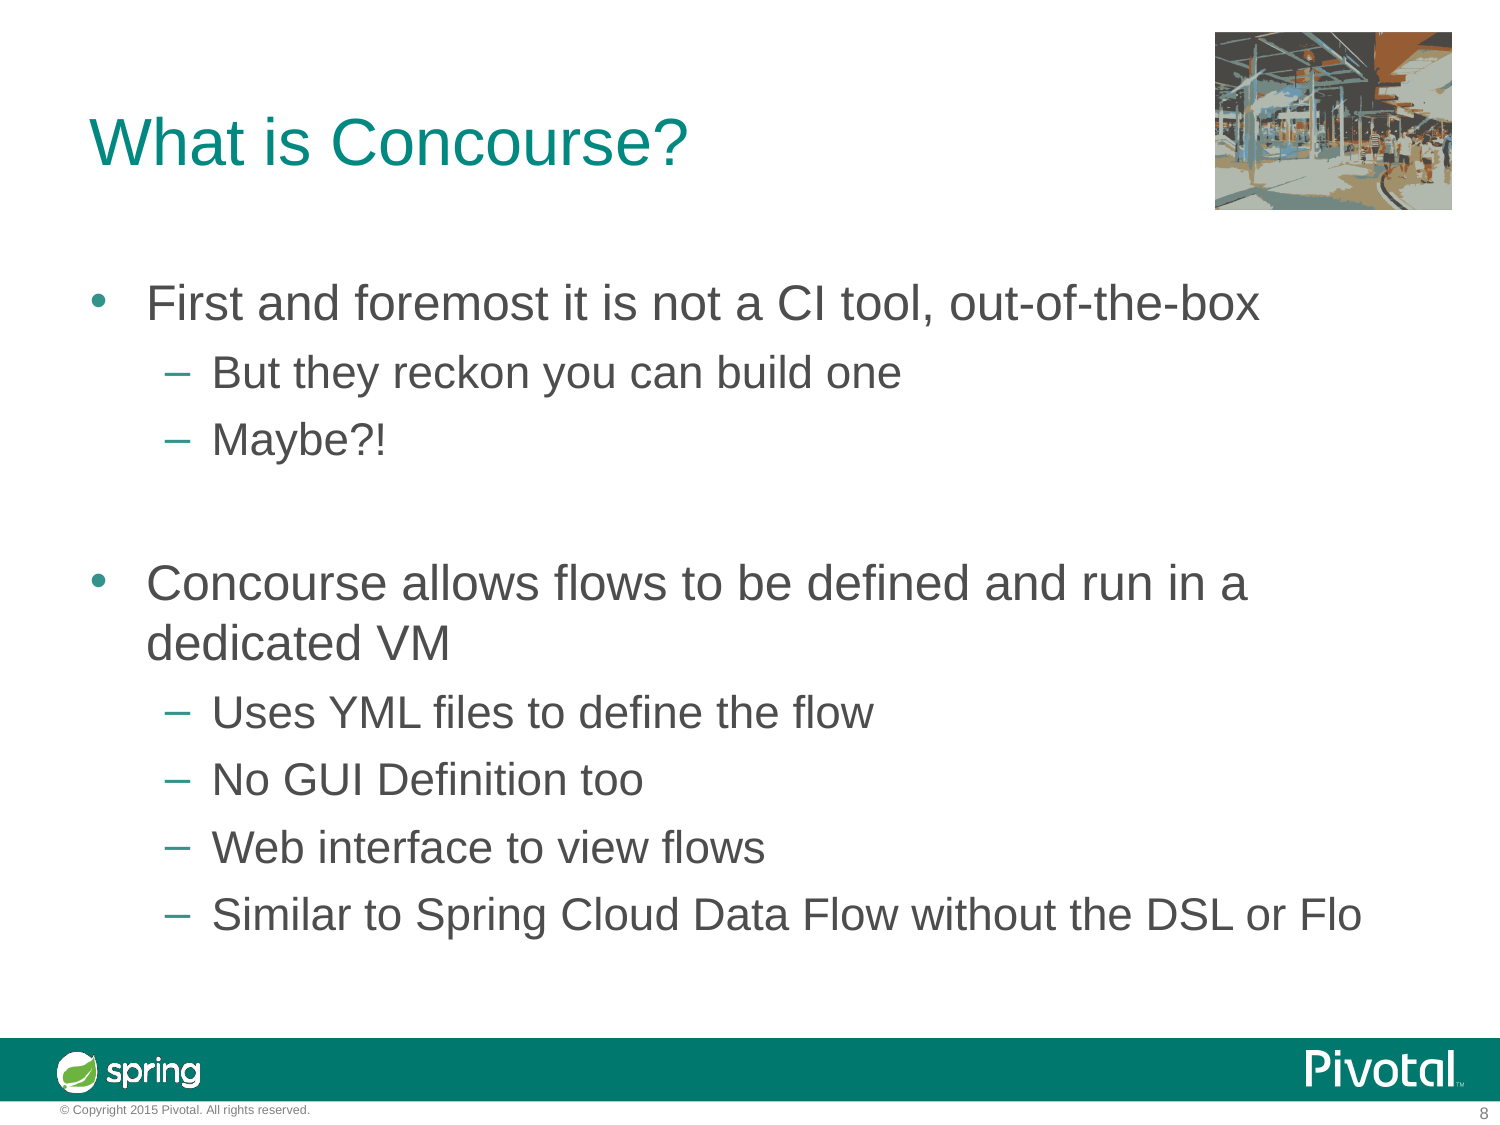

# What is Concourse?
First and foremost it is not a CI tool, out-of-the-box
But they reckon you can build one
Maybe?!
Concourse allows flows to be defined and run in a dedicated VM
Uses YML files to define the flow
No GUI Definition too
Web interface to view flows
Similar to Spring Cloud Data Flow without the DSL or Flo